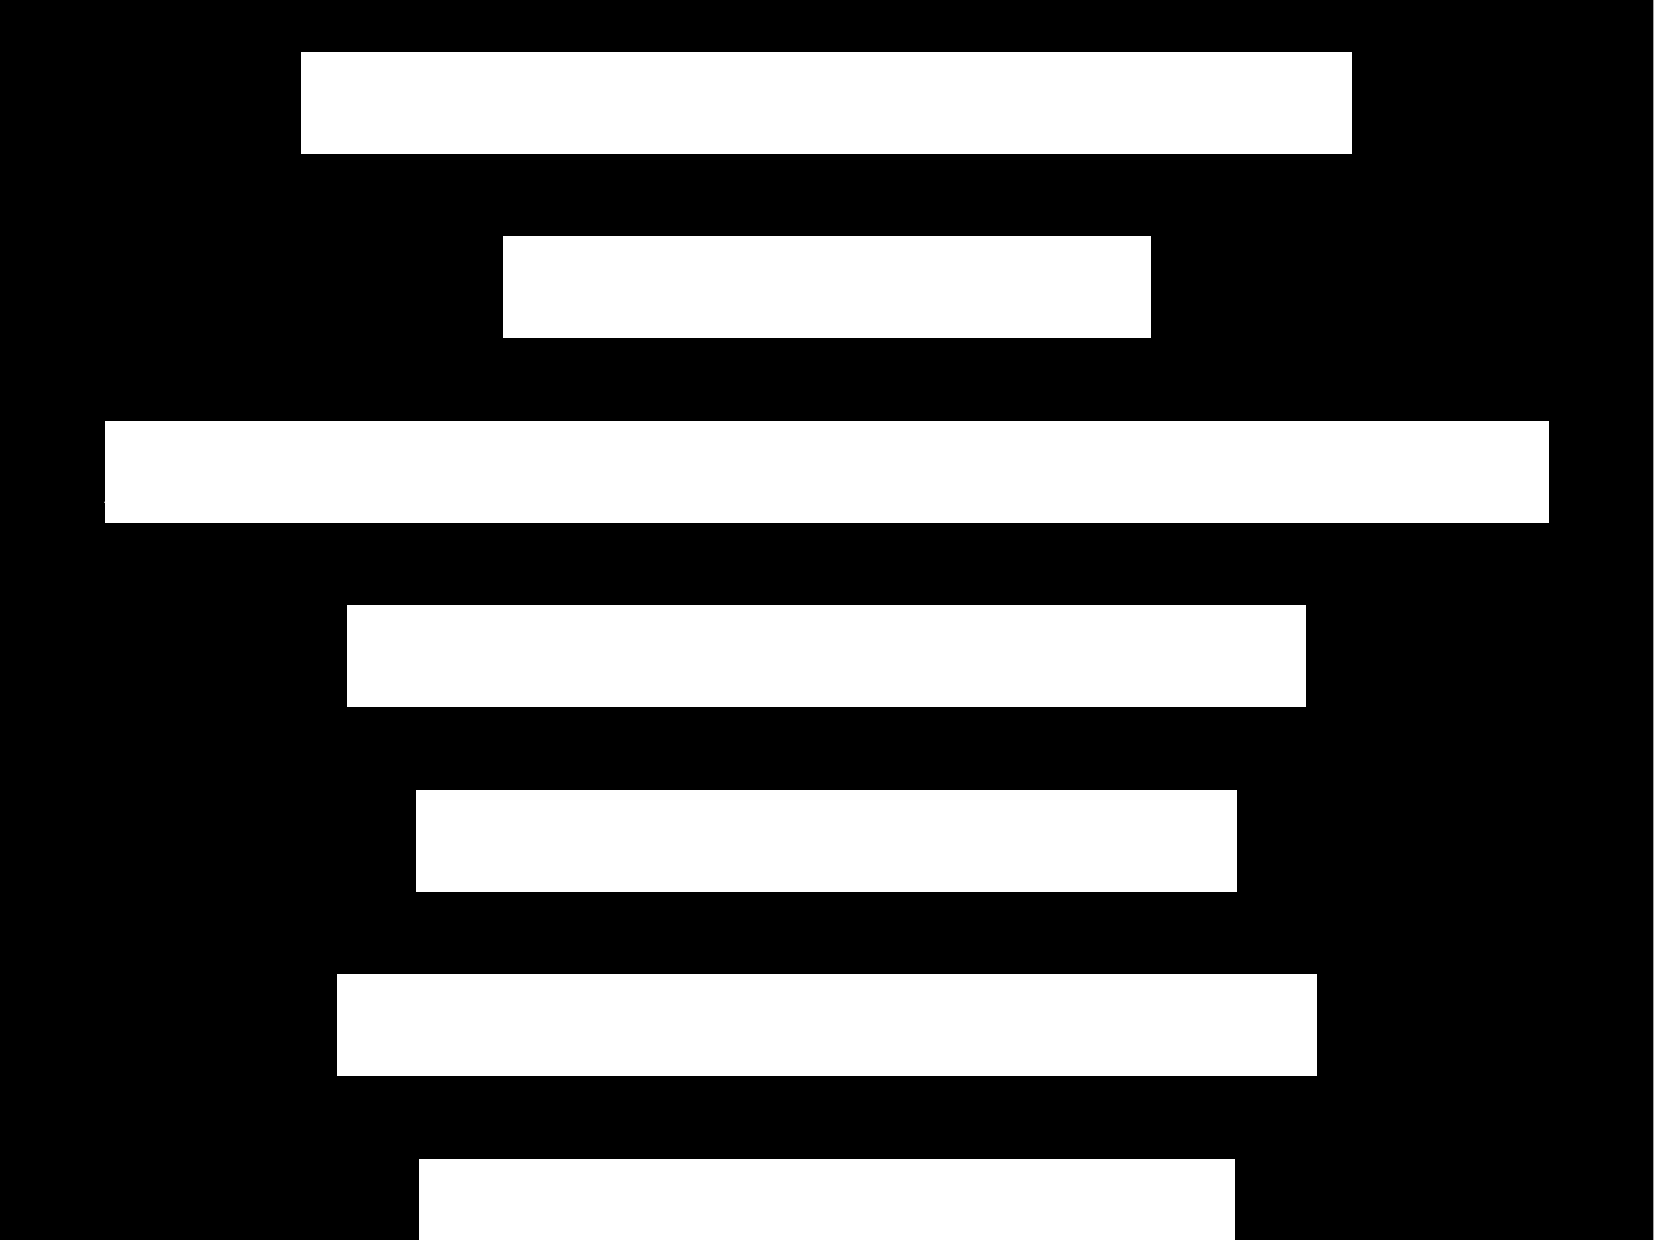

# Nem tudo o que acontece
dá pra entender
Andando pela fé a gente vai vencer
O que quero mais é me
encher do teu poder
Jesus, se estás comigo,
a quem eu temerei?